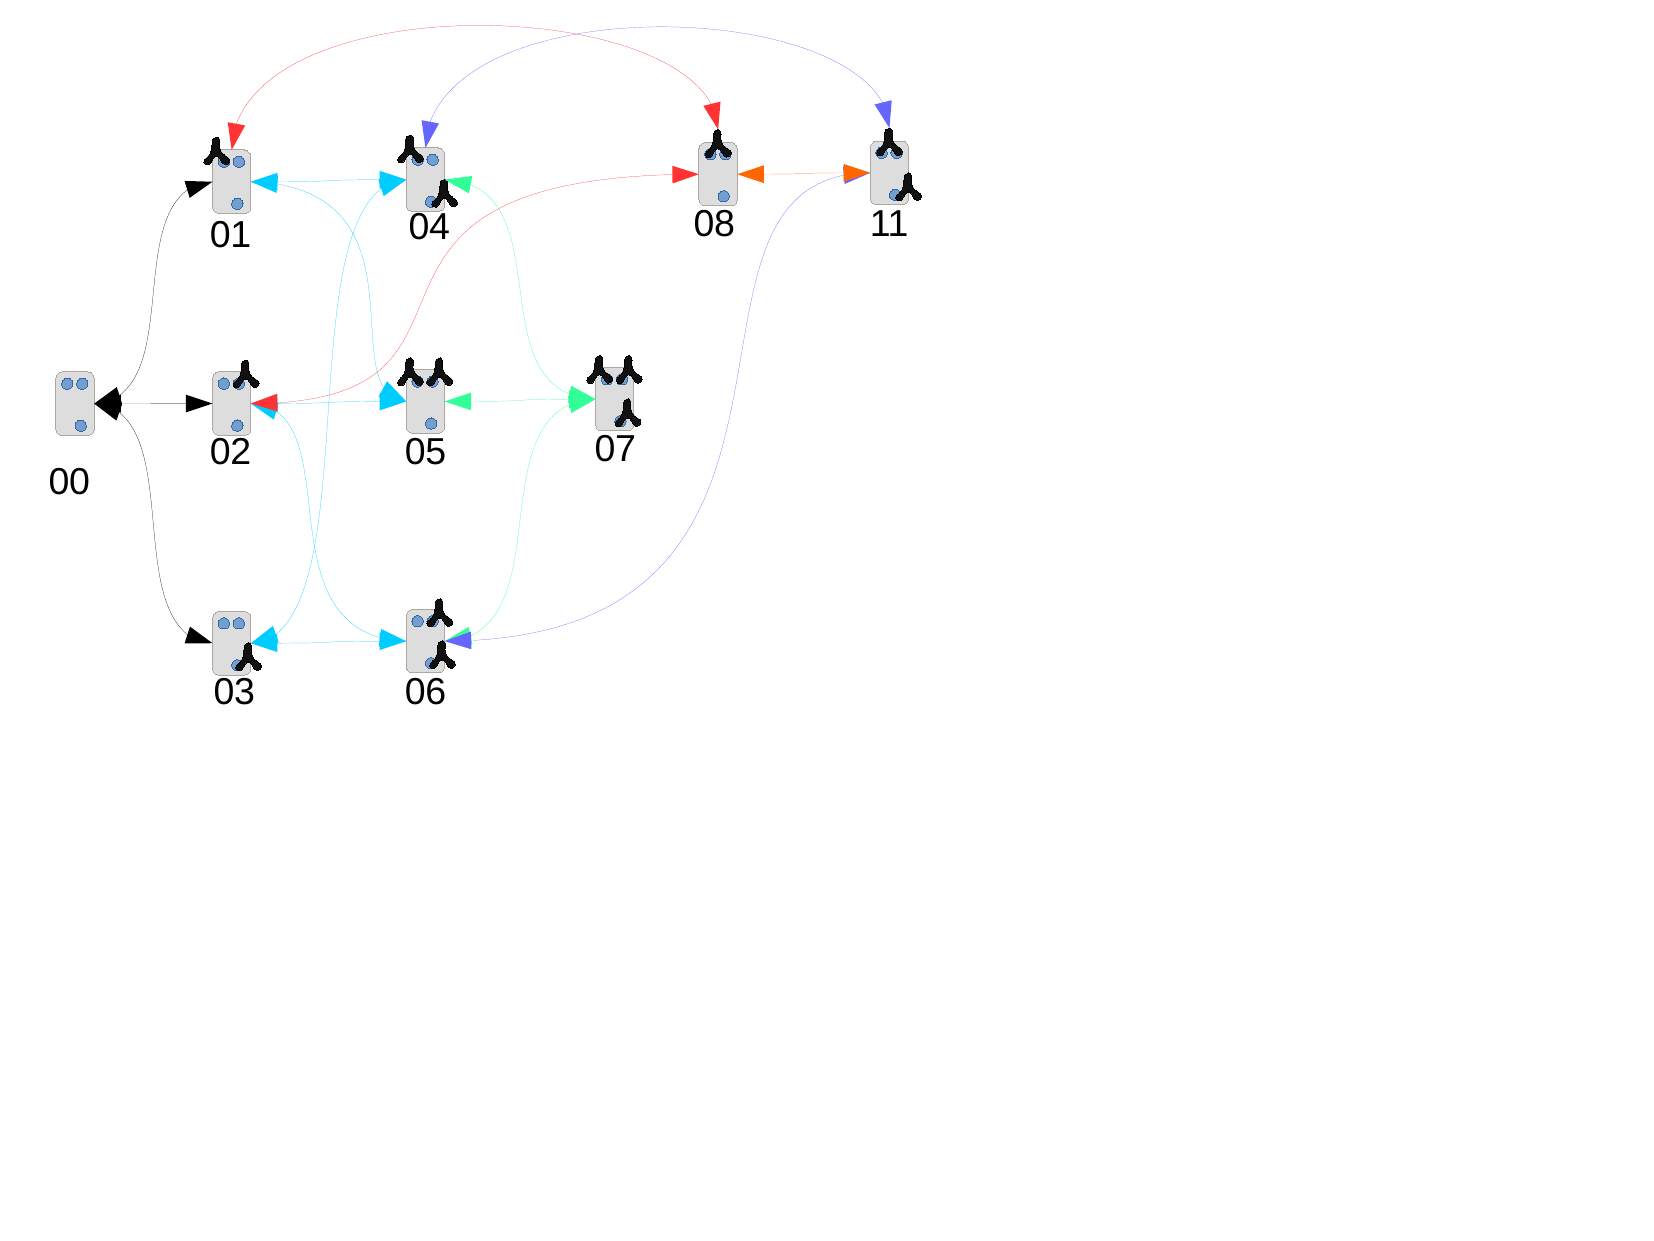

08
11
04
01
07
02
05
00
03
06